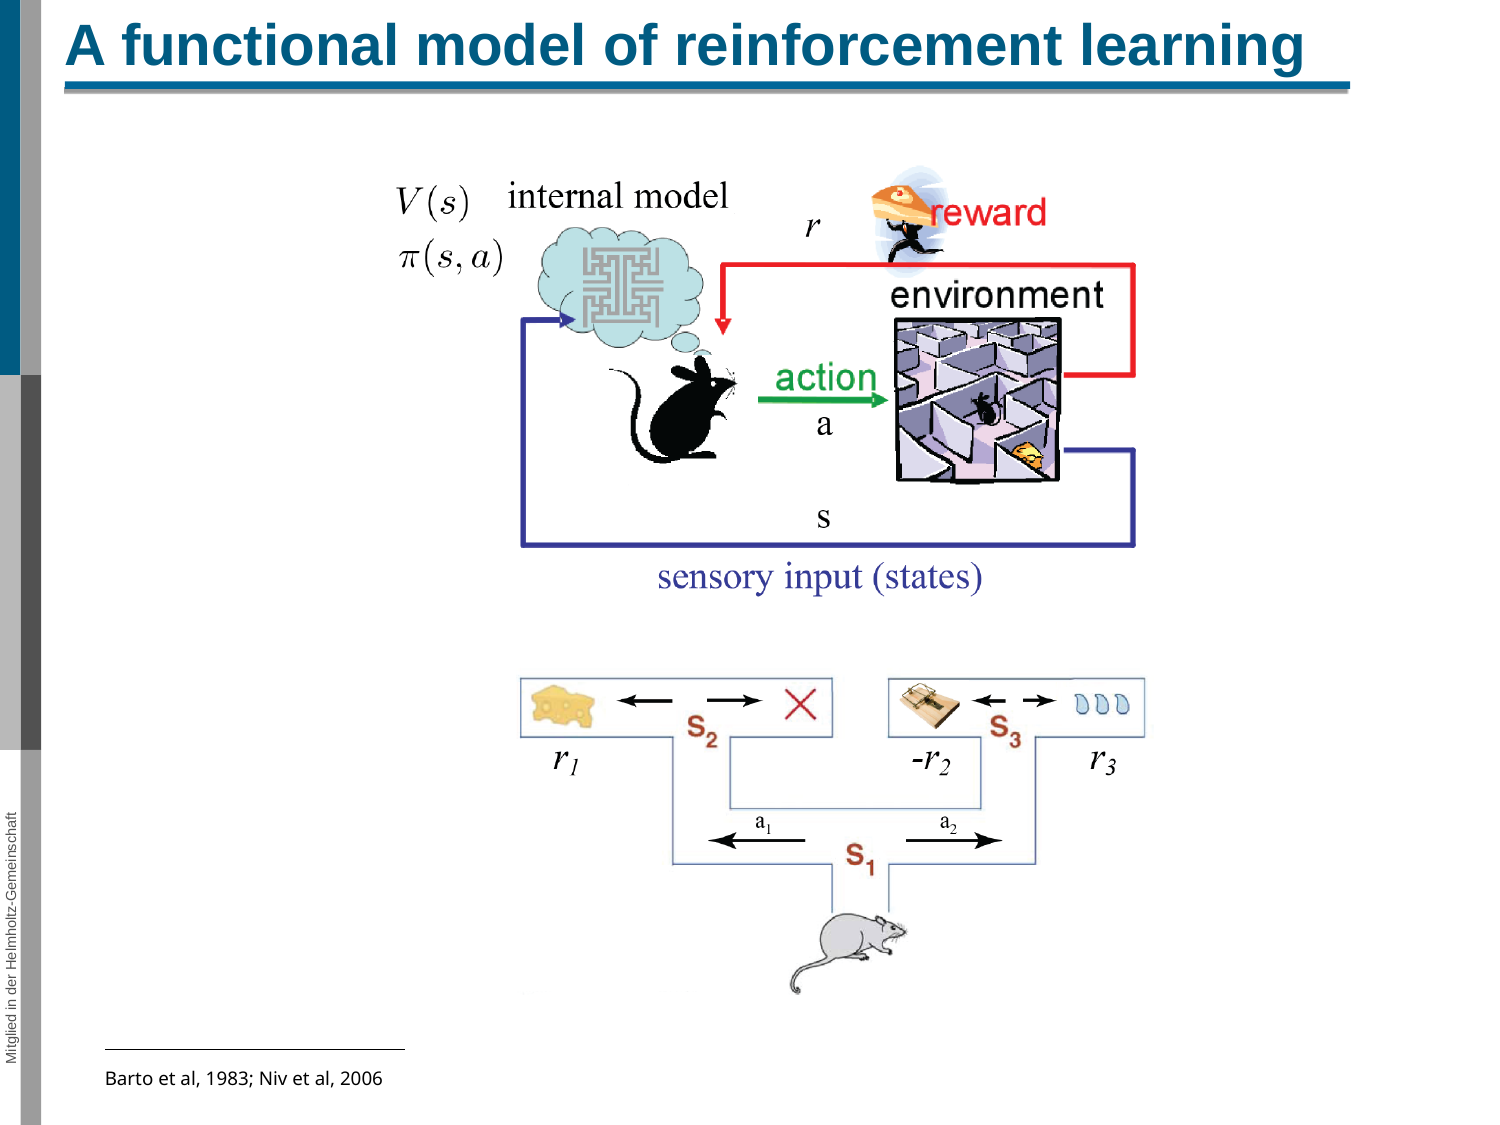

A functional model of reinforcement learning
Barto et al, 1983; Niv et al, 2006